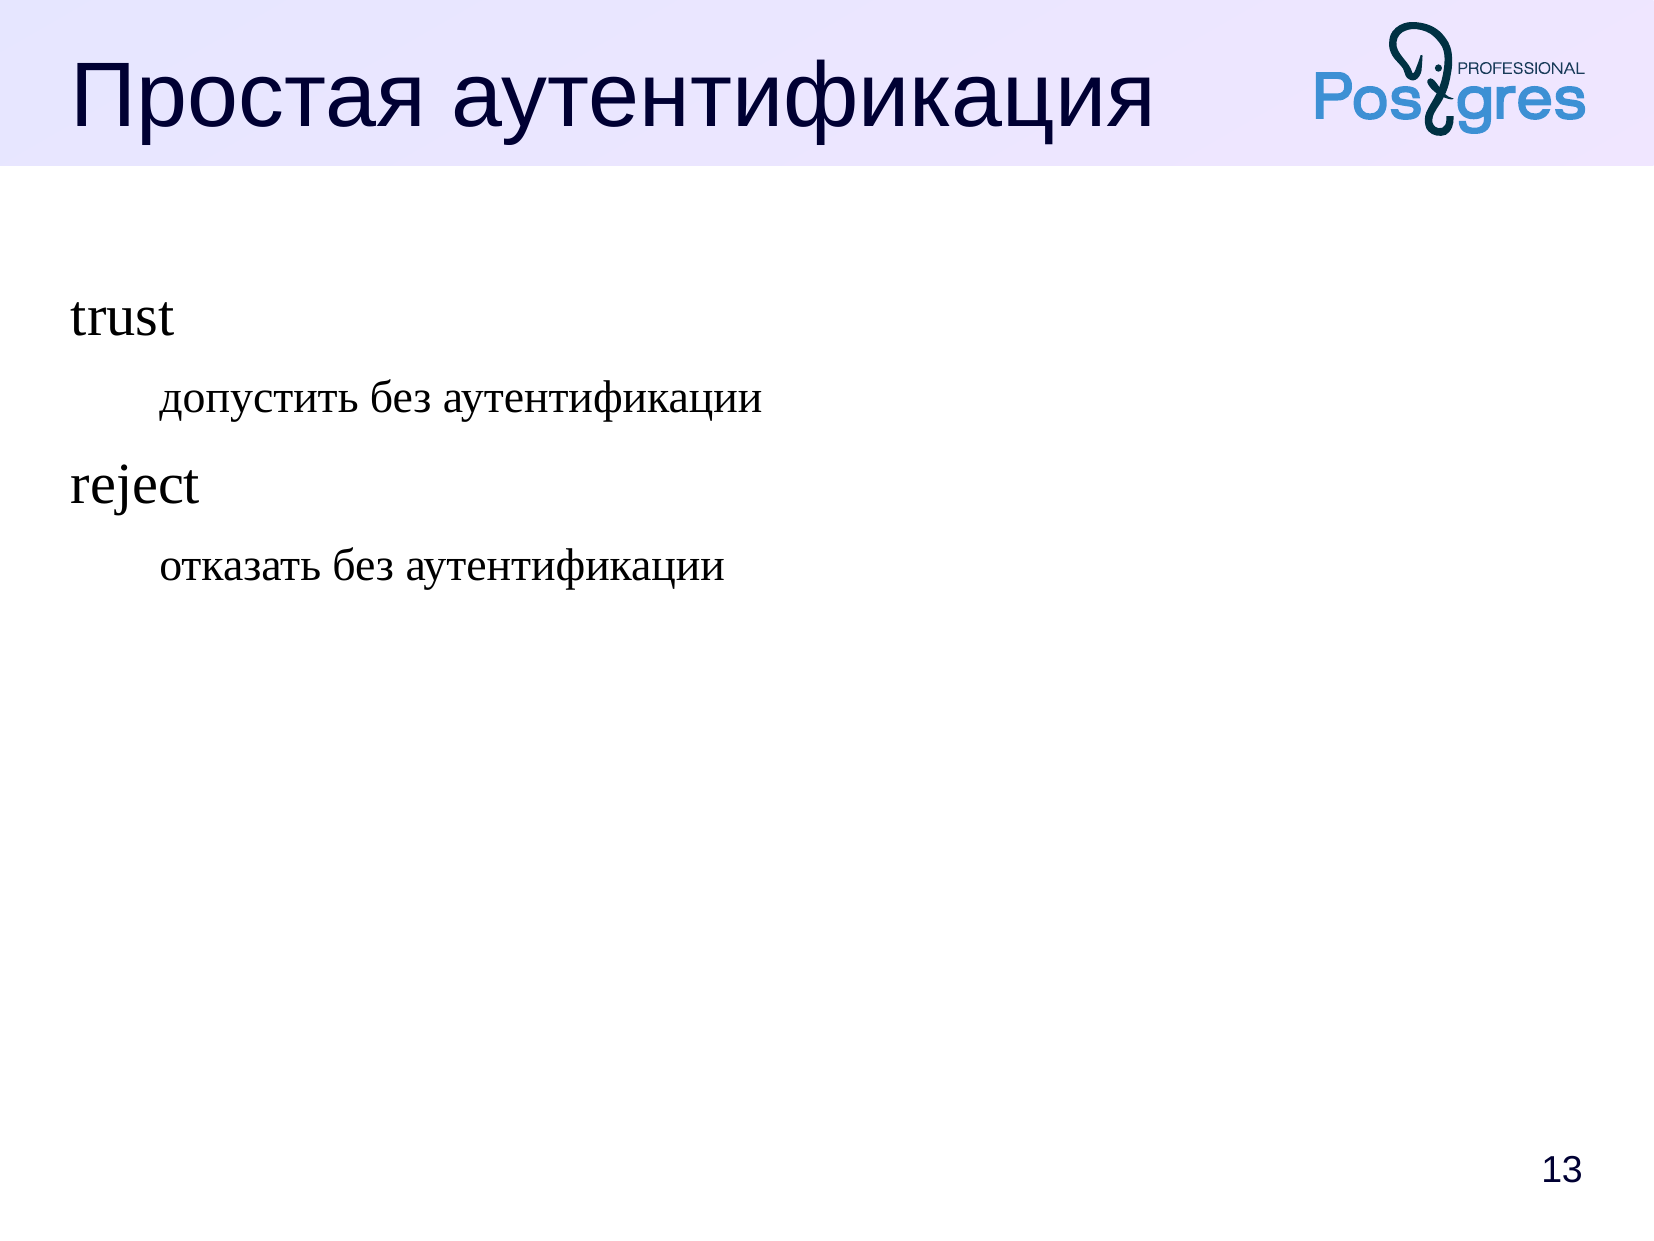

# Простая аутентификация
trust
допустить без аутентификации
reject
отказать без аутентификации